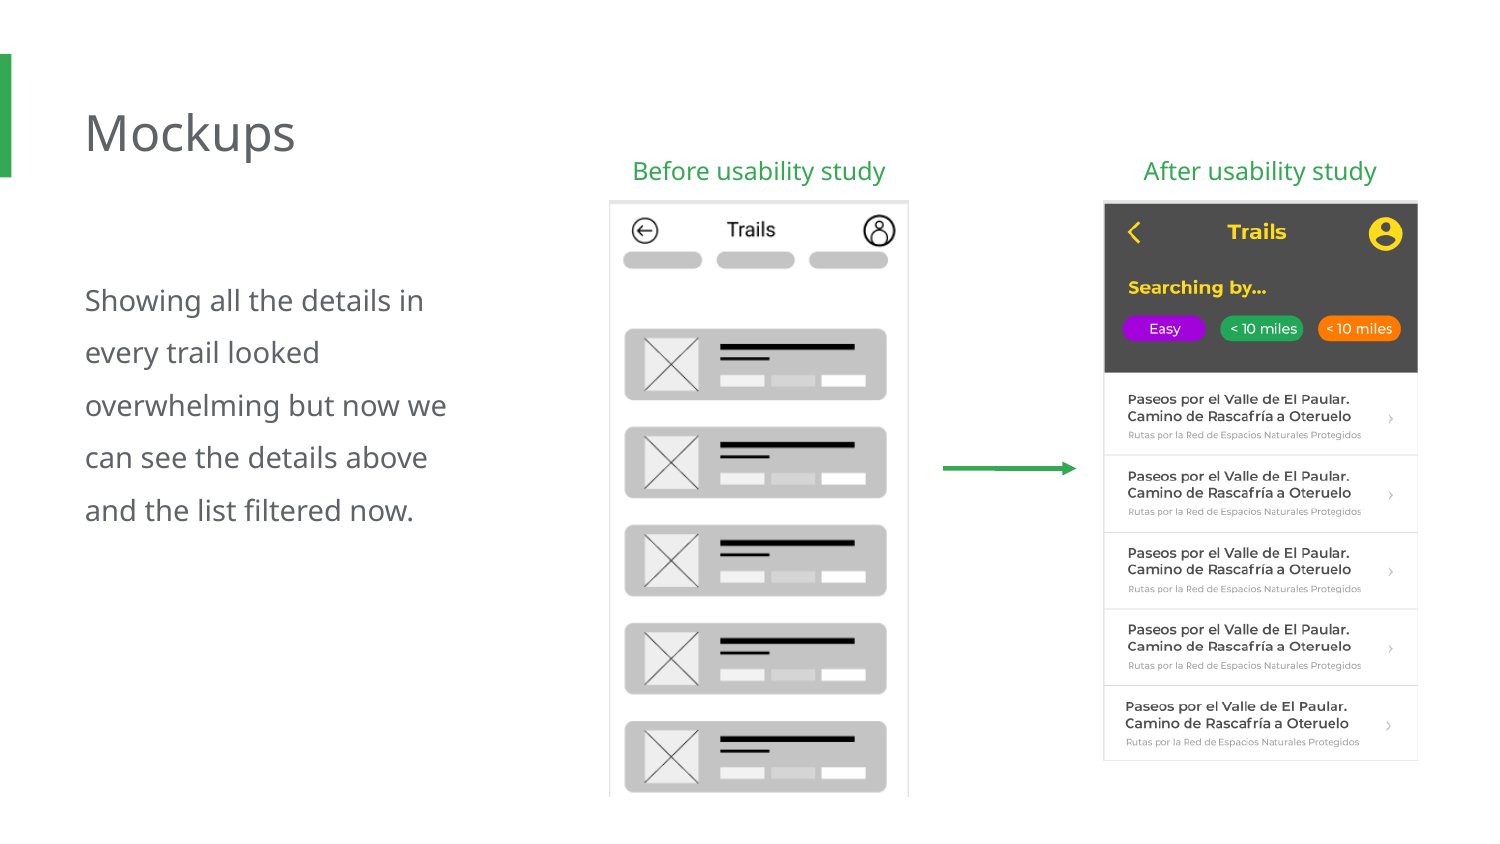

Mockups
Before usability study
After usability study
Showing all the details in every trail looked overwhelming but now we can see the details above and the list filtered now.
Mockup 1 before